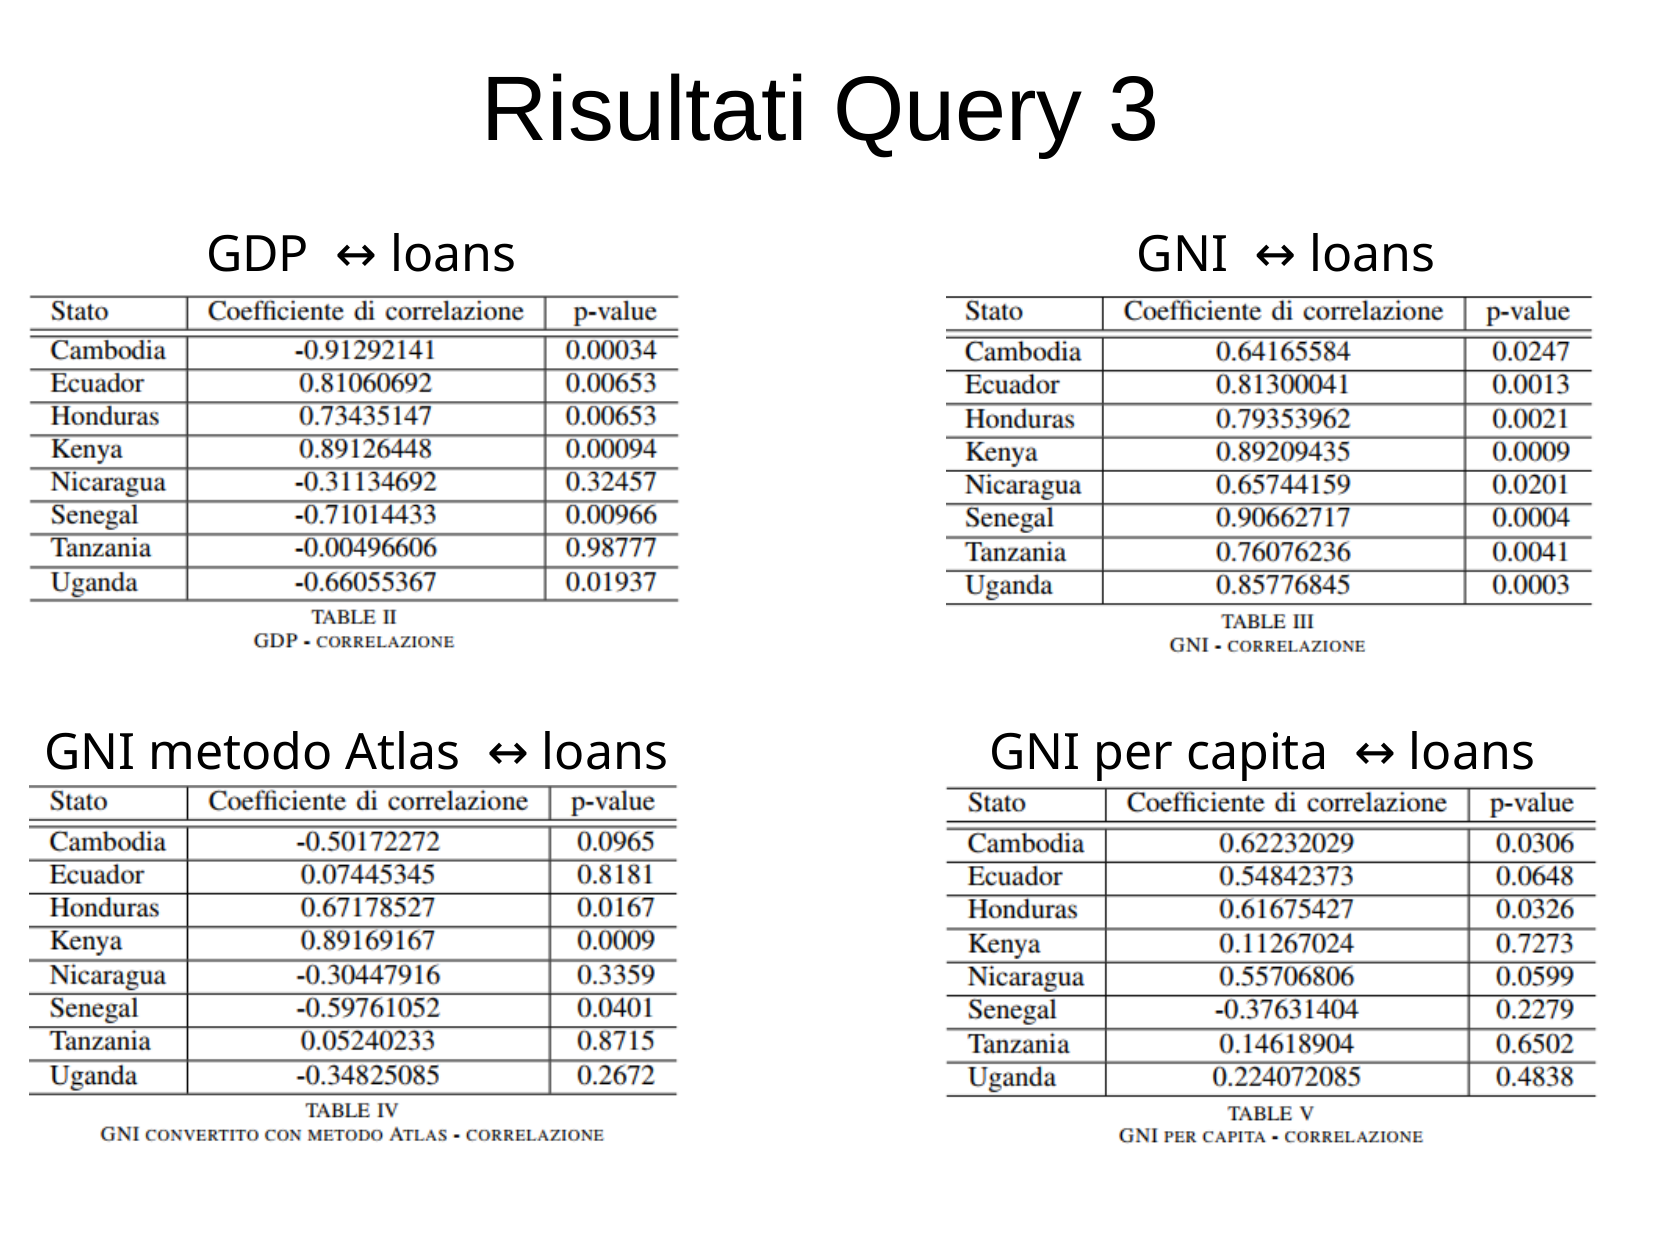

# Risultati Query 3
GDP ↔ loans
GNI ↔ loans
GNI metodo Atlas ↔ loans
GNI per capita ↔ loans